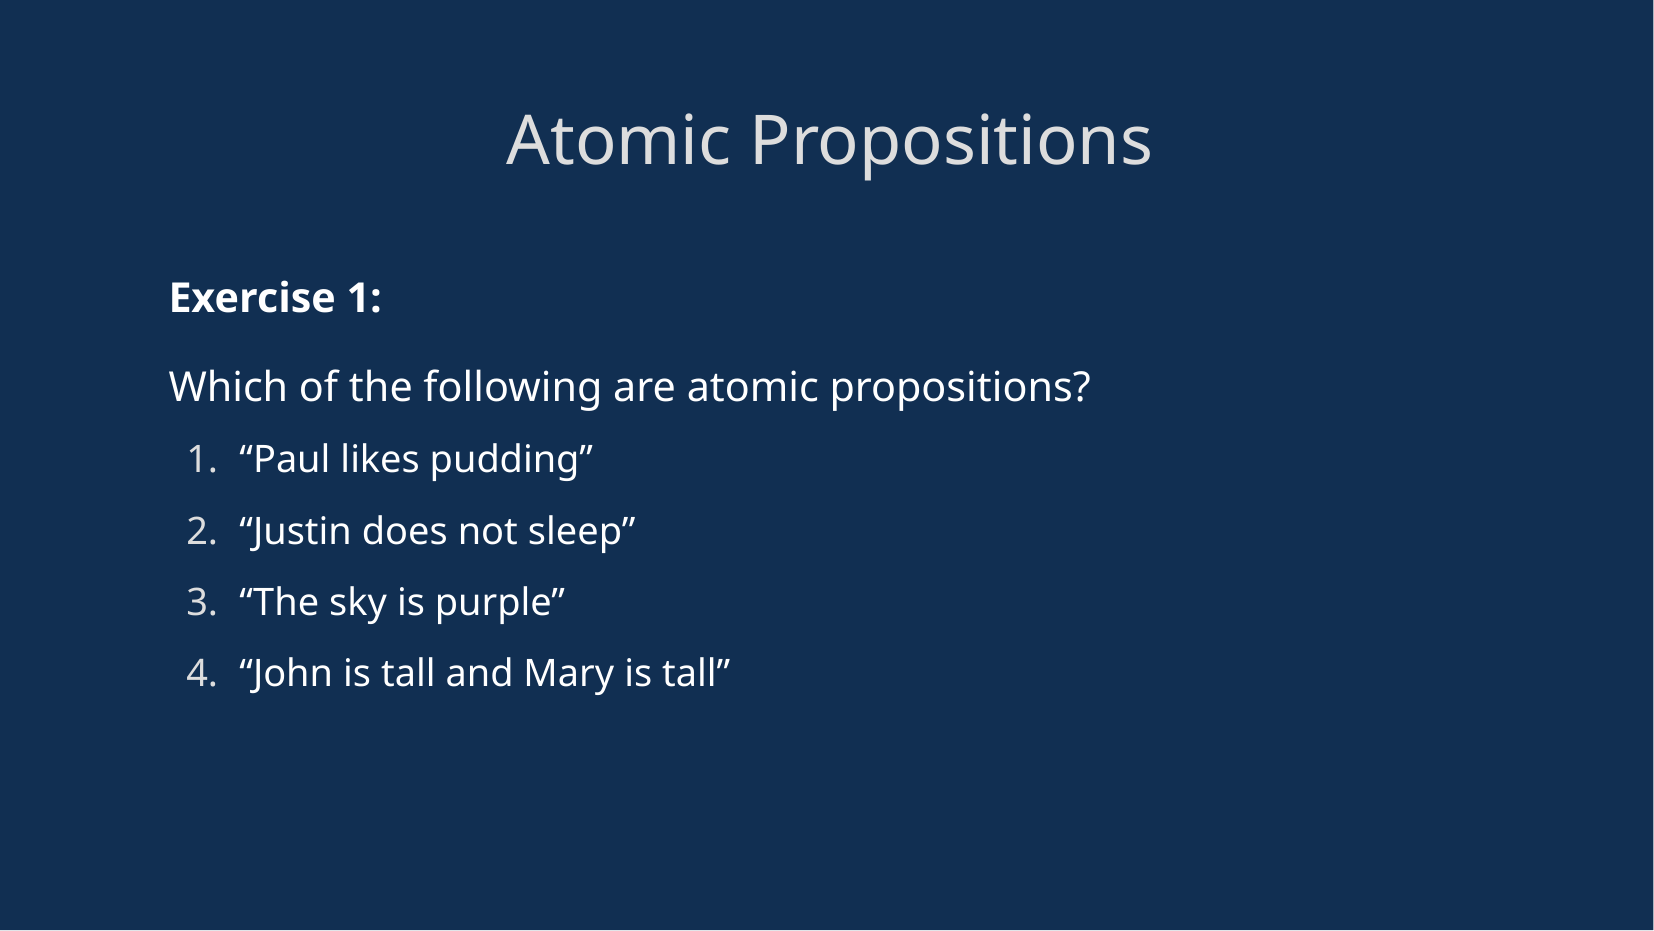

# Atomic Propositions
Exercise 1:
Which of the following are atomic propositions?
“Paul likes pudding”
“Justin does not sleep”
“The sky is purple”
“John is tall and Mary is tall”